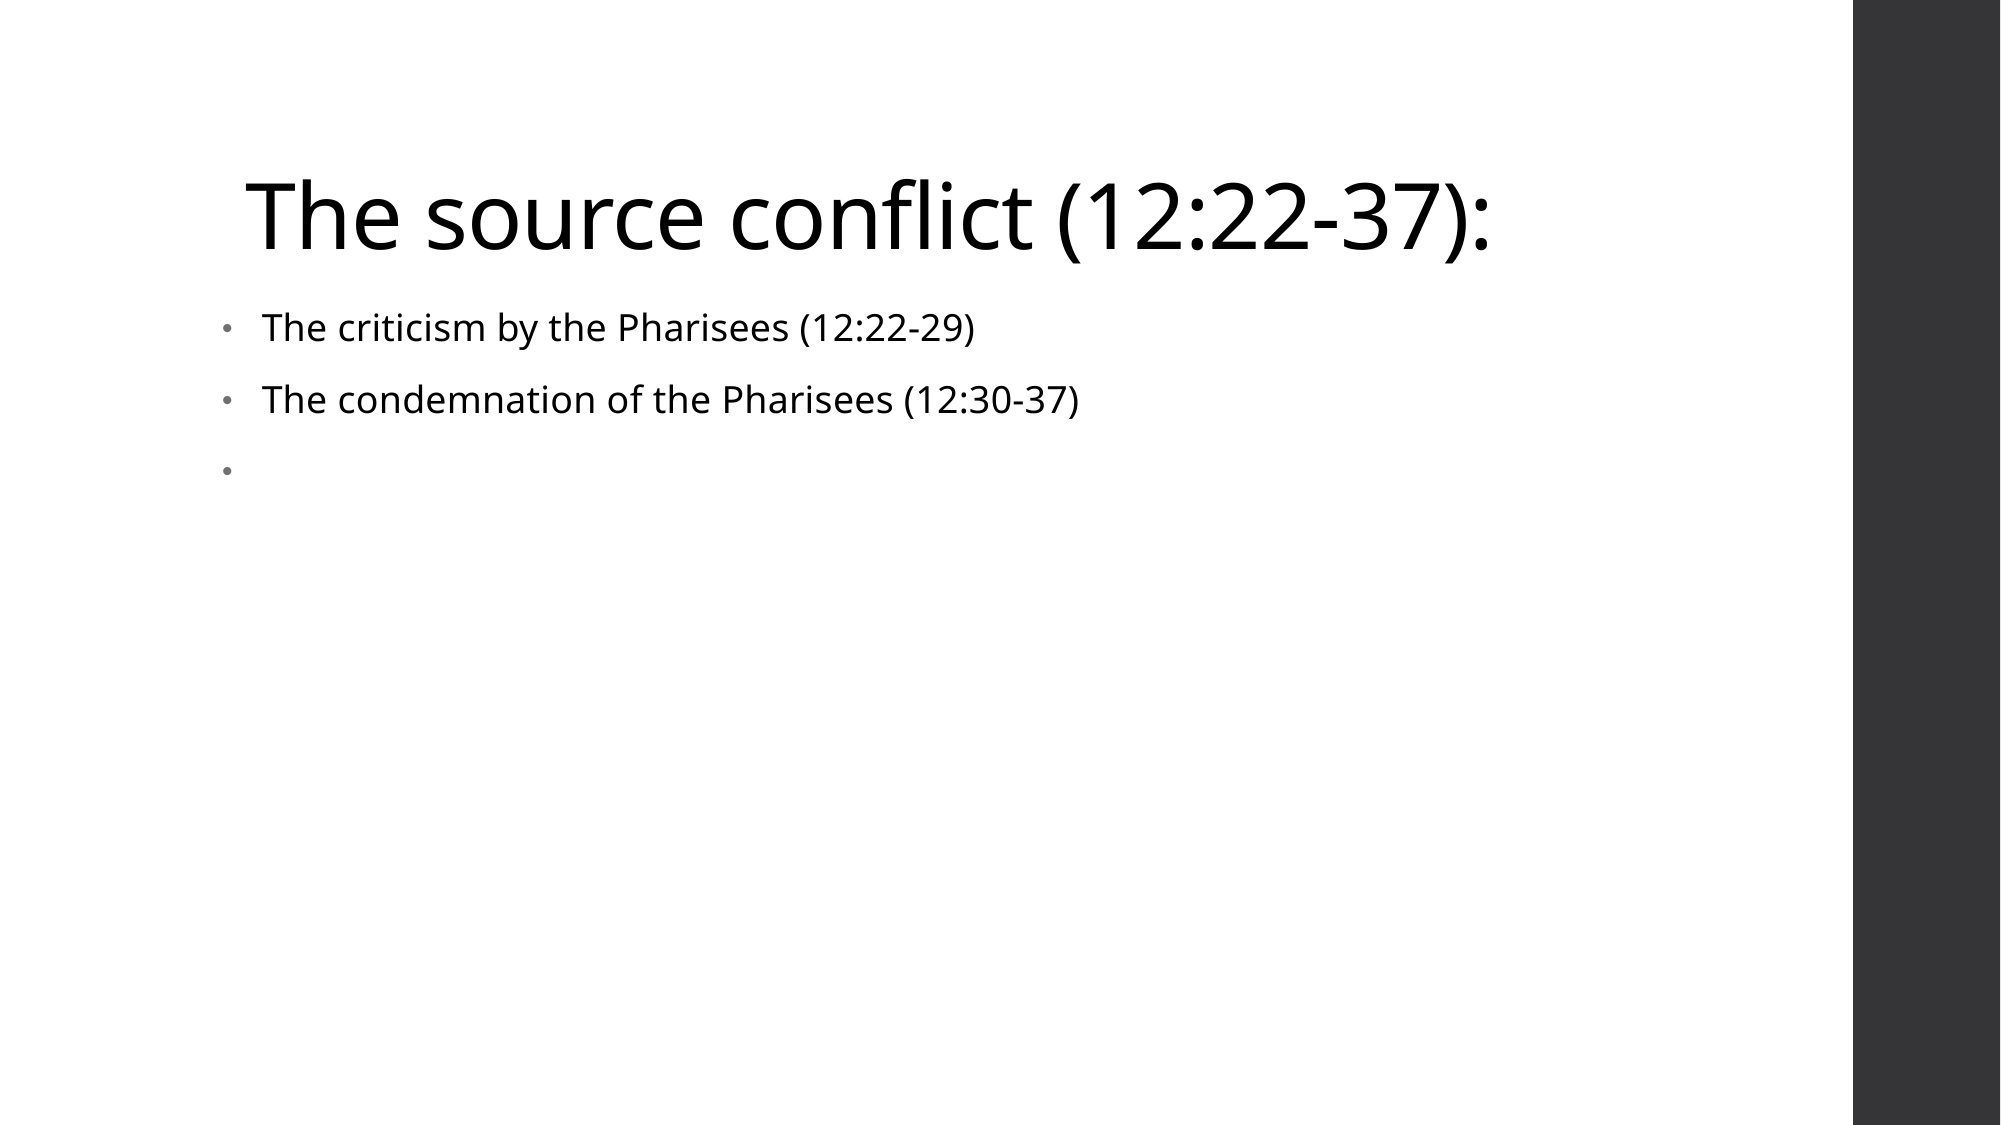

# The source conflict (12:22-37):
 The criticism by the Pharisees (12:22-29)
 The condemnation of the Pharisees (12:30-37)